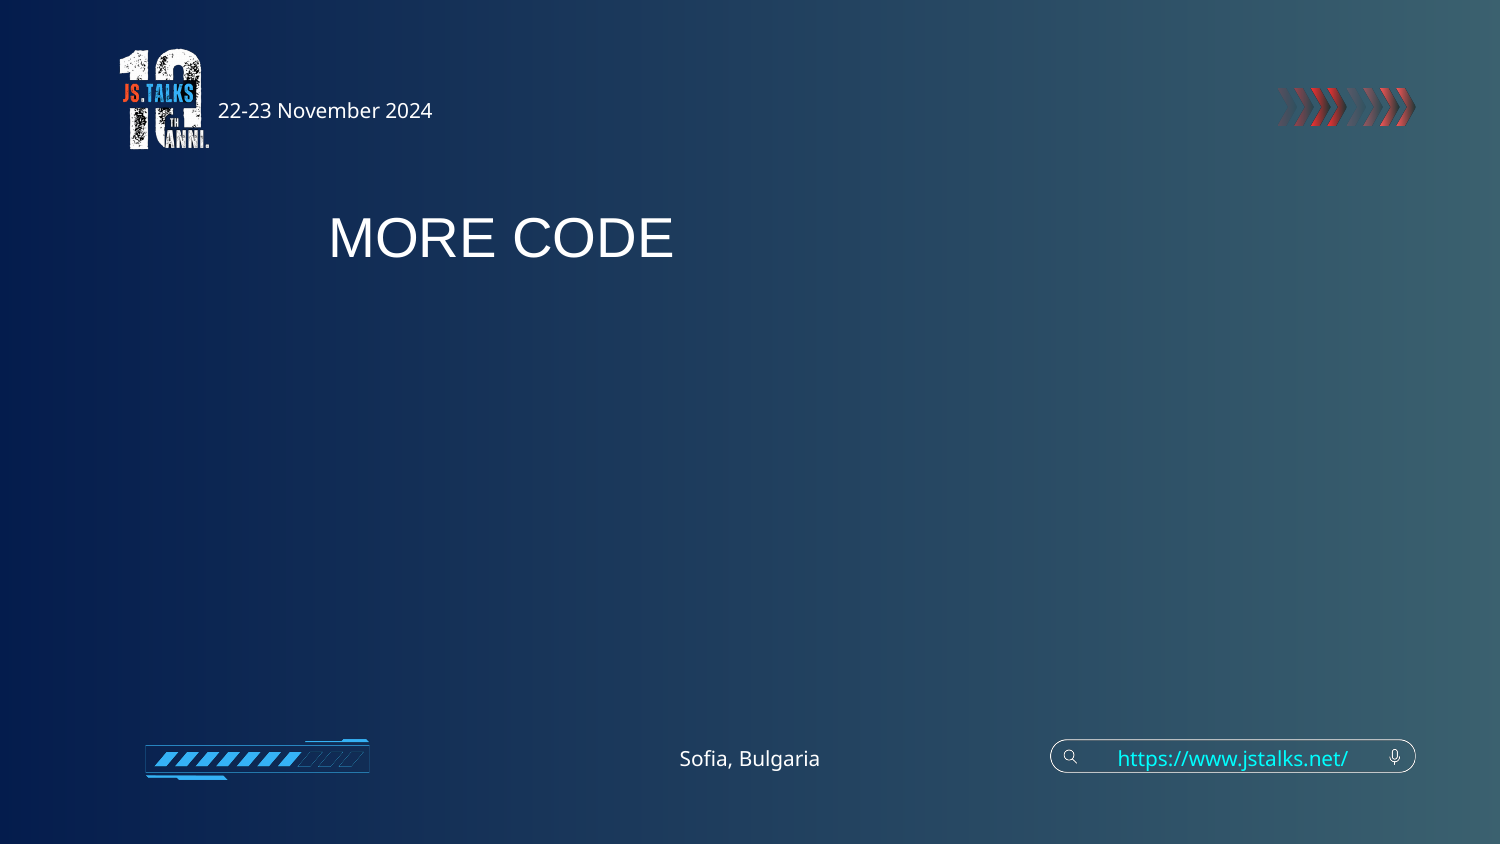

22-23 November 2024
MORE CODE
Sofia, Bulgaria
https://www.jstalks.net/